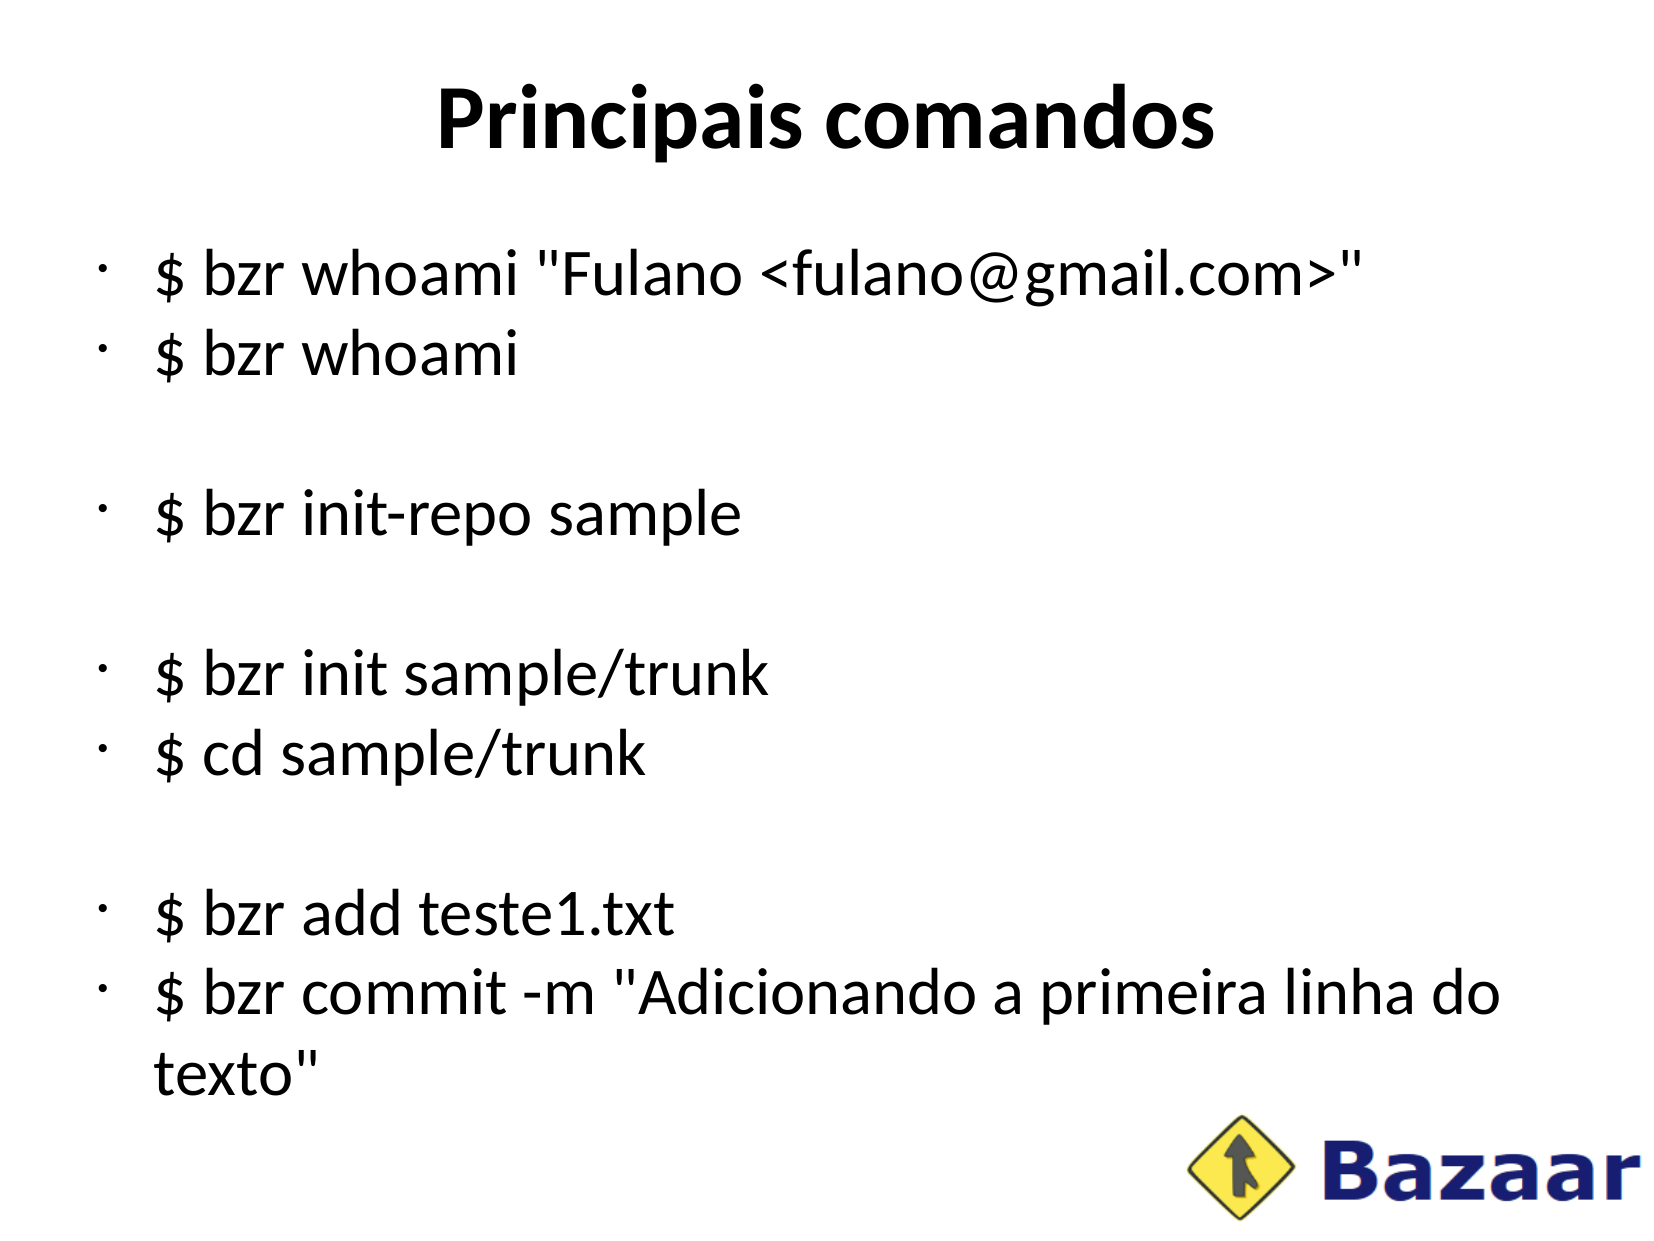

# Principais comandos
$ bzr whoami "Fulano <fulano@gmail.com>"
$ bzr whoami
$ bzr init-repo sample
$ bzr init sample/trunk
$ cd sample/trunk
$ bzr add teste1.txt
$ bzr commit -m "Adicionando a primeira linha do texto"